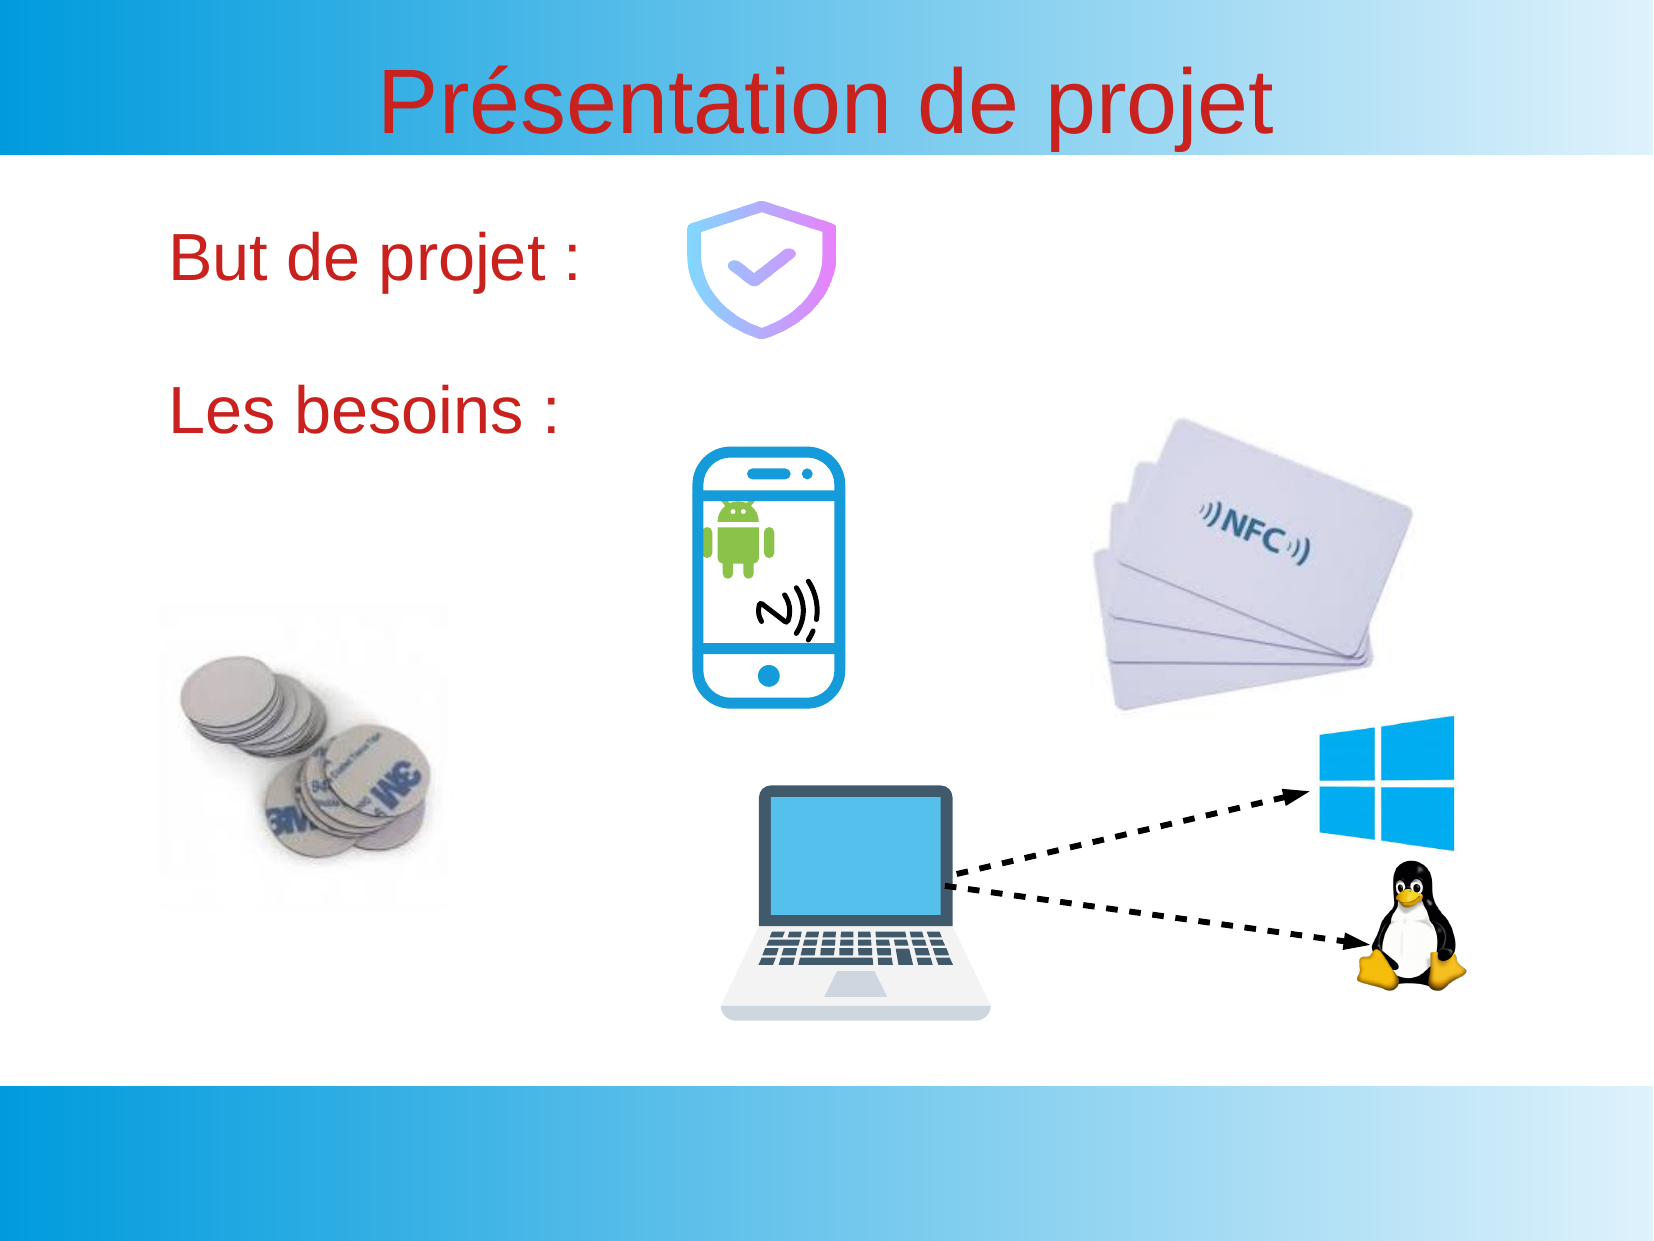

# Présentation de projet
But de projet :
Les besoins :